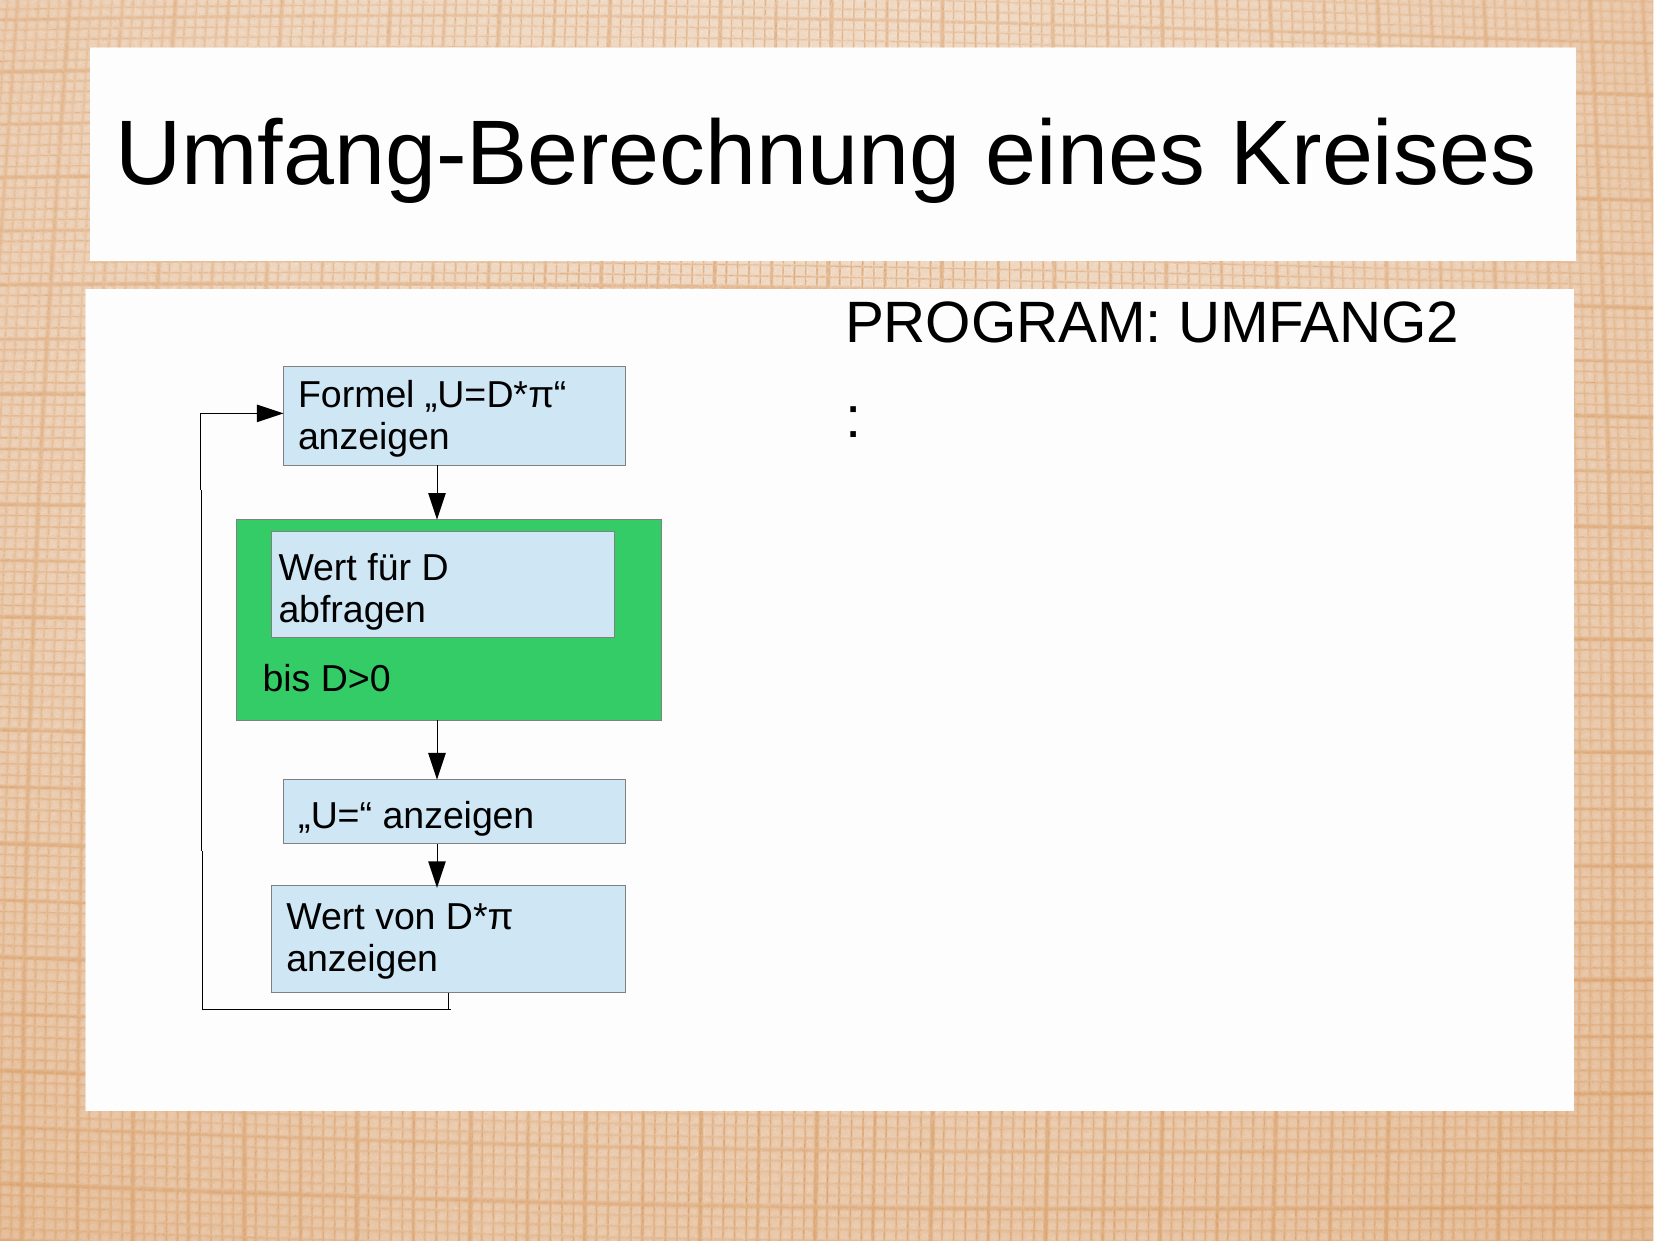

# Umfang-Berechnung eines Kreises
PROGRAM: UMFANG2
:
Formel „U=D*π“
anzeigen
Wert für D abfragen
bis D>0
„U=“ anzeigen
Wert von D*π anzeigen